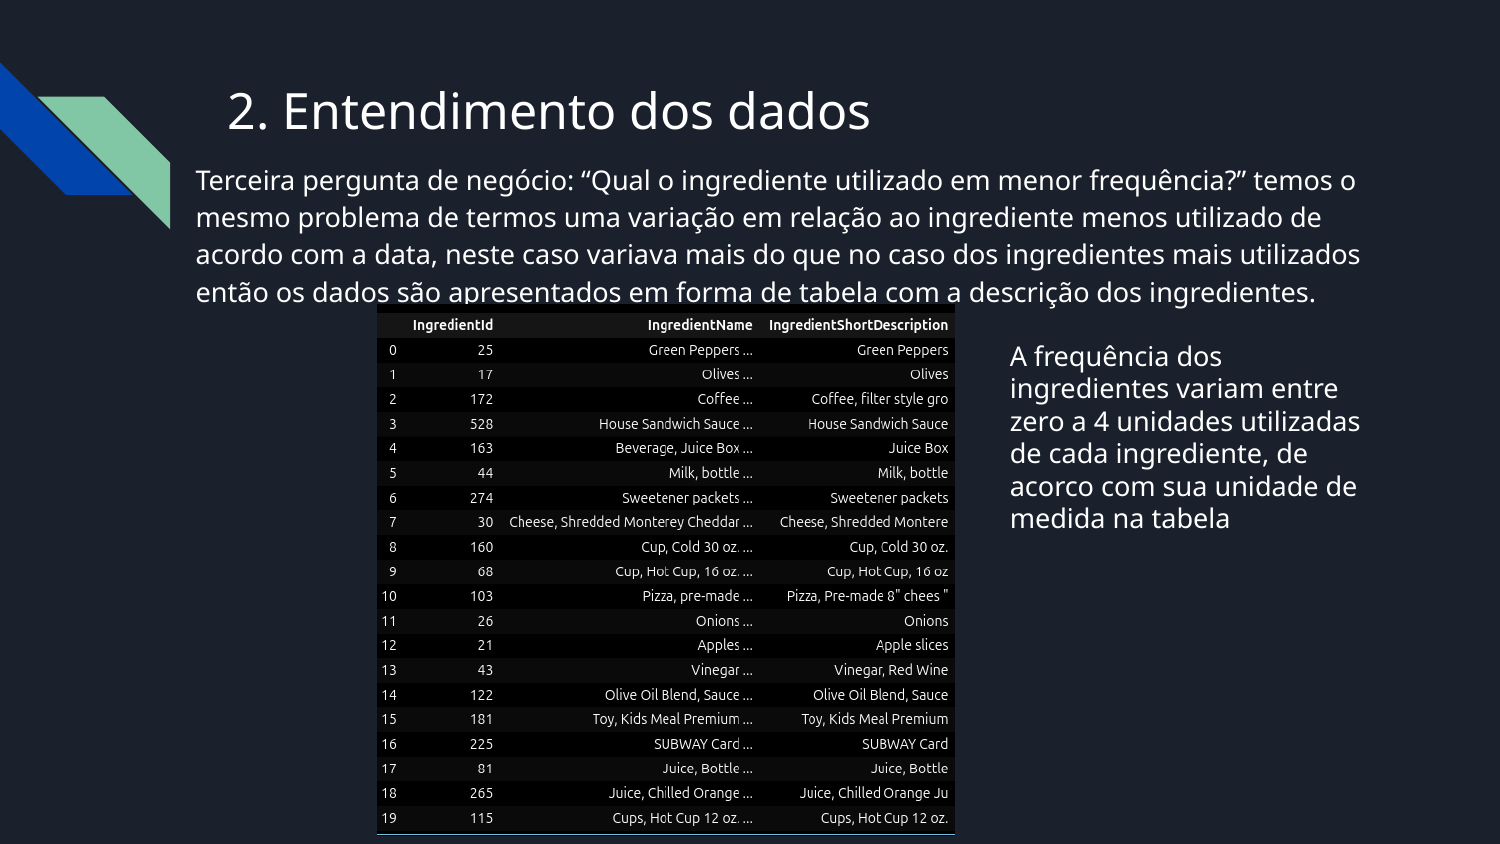

# 2. Entendimento dos dados
Terceira pergunta de negócio: “Qual o ingrediente utilizado em menor frequência?” temos o mesmo problema de termos uma variação em relação ao ingrediente menos utilizado de acordo com a data, neste caso variava mais do que no caso dos ingredientes mais utilizados então os dados são apresentados em forma de tabela com a descrição dos ingredientes.
A frequência dos ingredientes variam entre zero a 4 unidades utilizadas de cada ingrediente, de acorco com sua unidade de medida na tabela